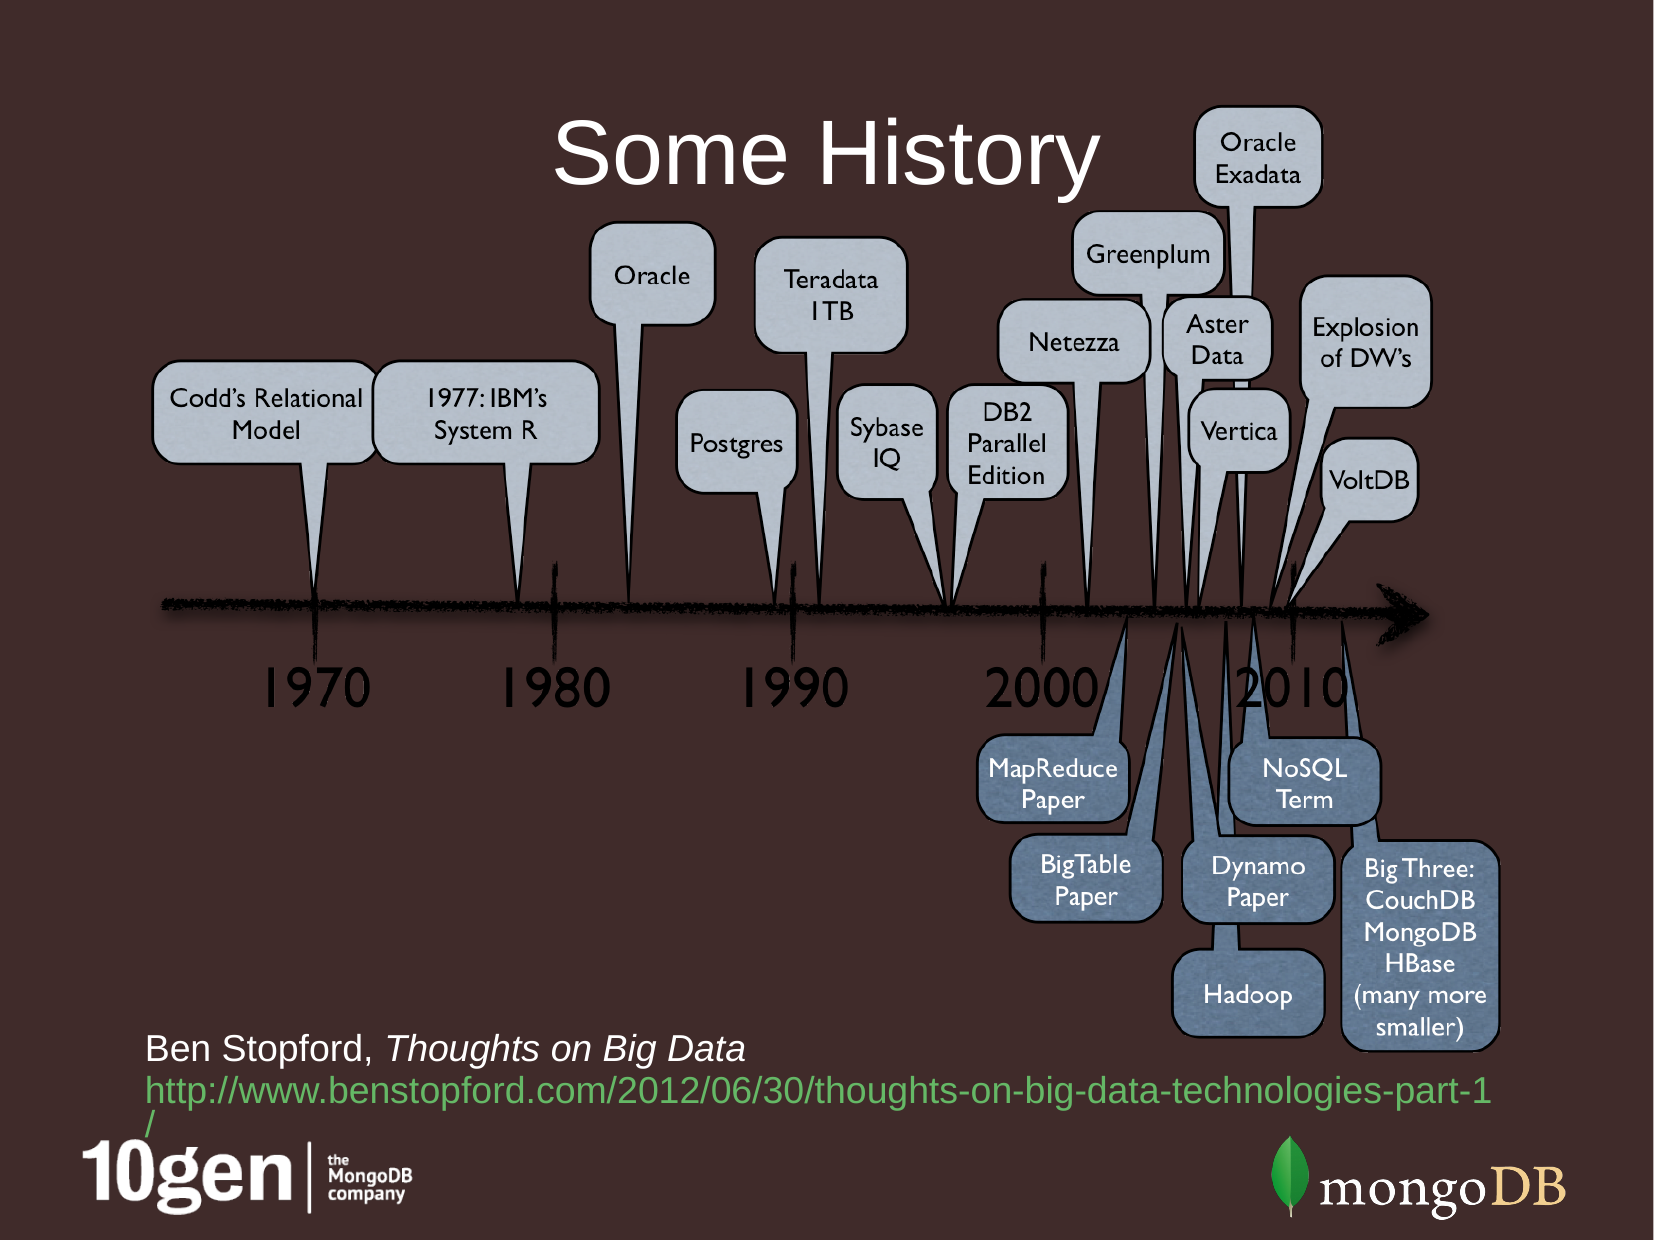

# Some History
Ben Stopford, Thoughts on Big Data
http://www.benstopford.com/2012/06/30/thoughts-on-big-data-technologies-part-1/